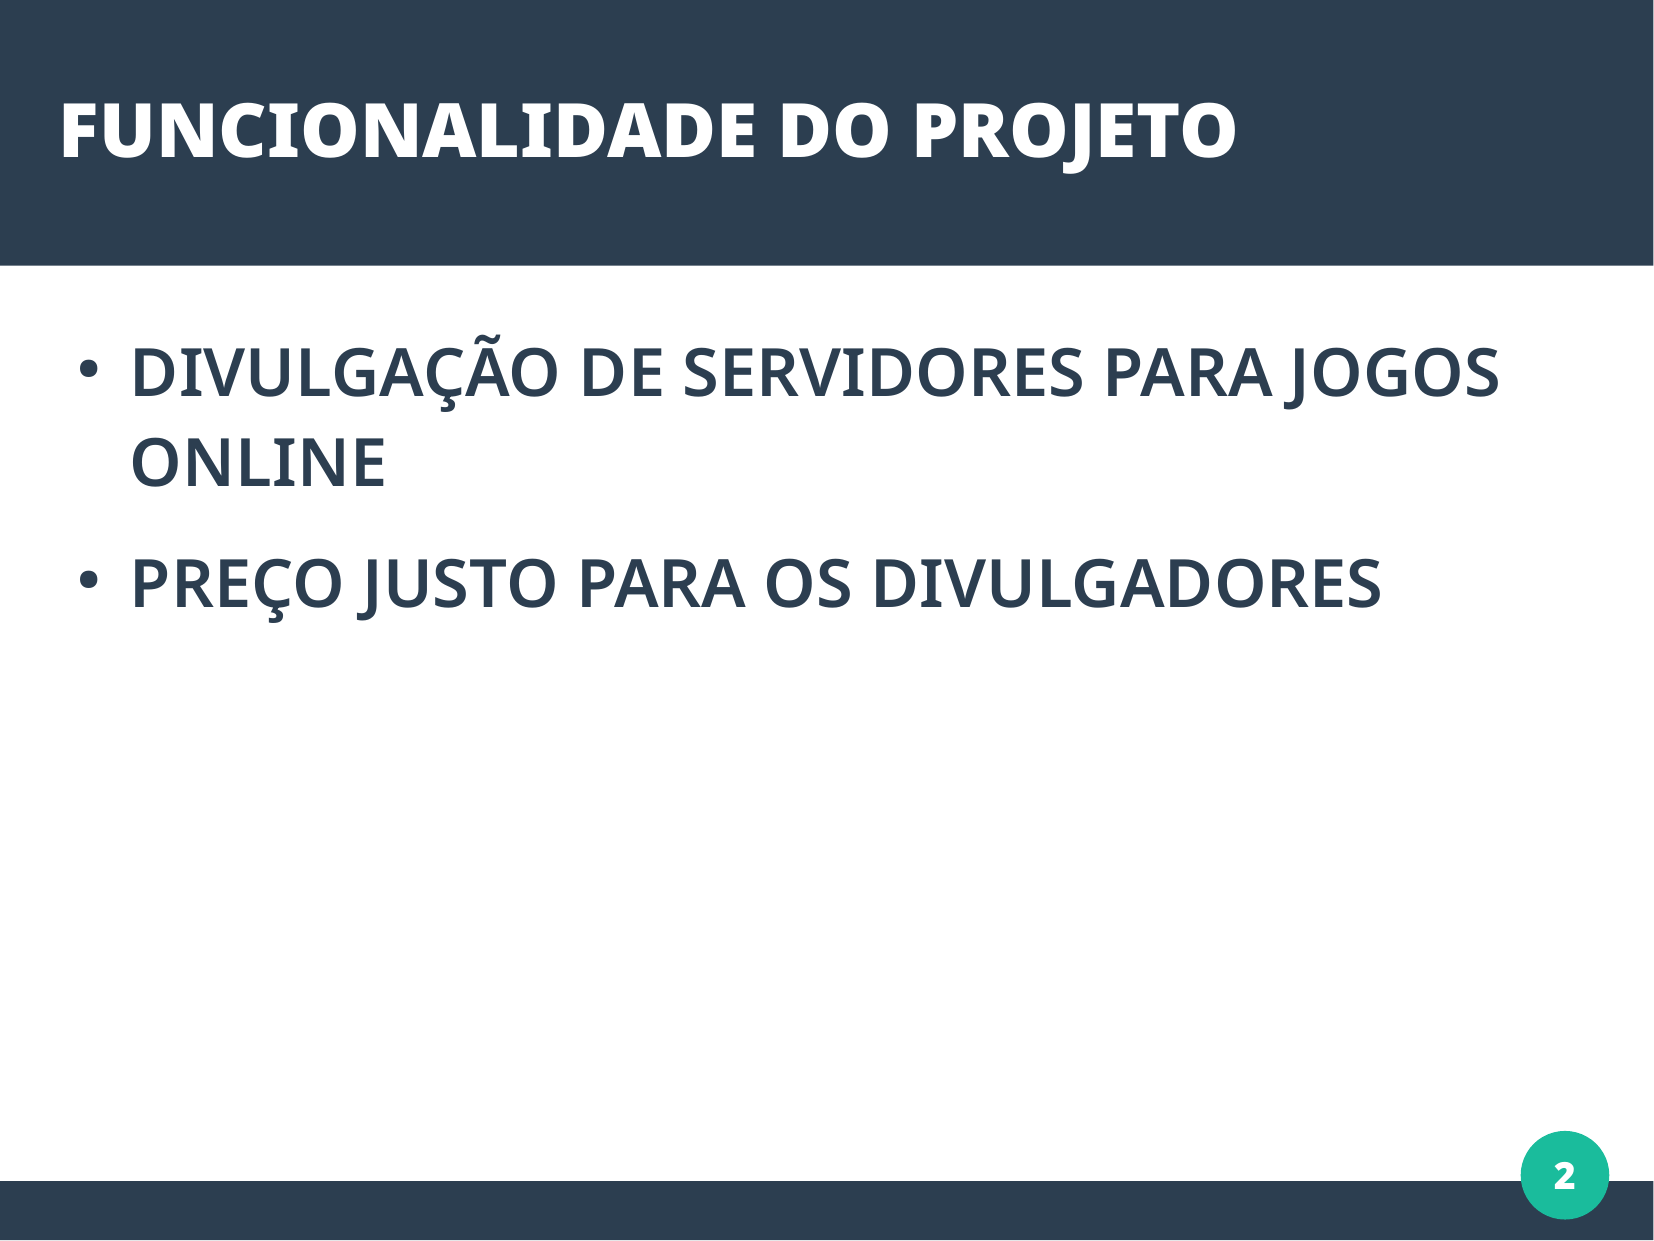

# FUNCIONALIDADE DO PROJETO
DIVULGAÇÃO DE SERVIDORES PARA JOGOS ONLINE
PREÇO JUSTO PARA OS DIVULGADORES
2